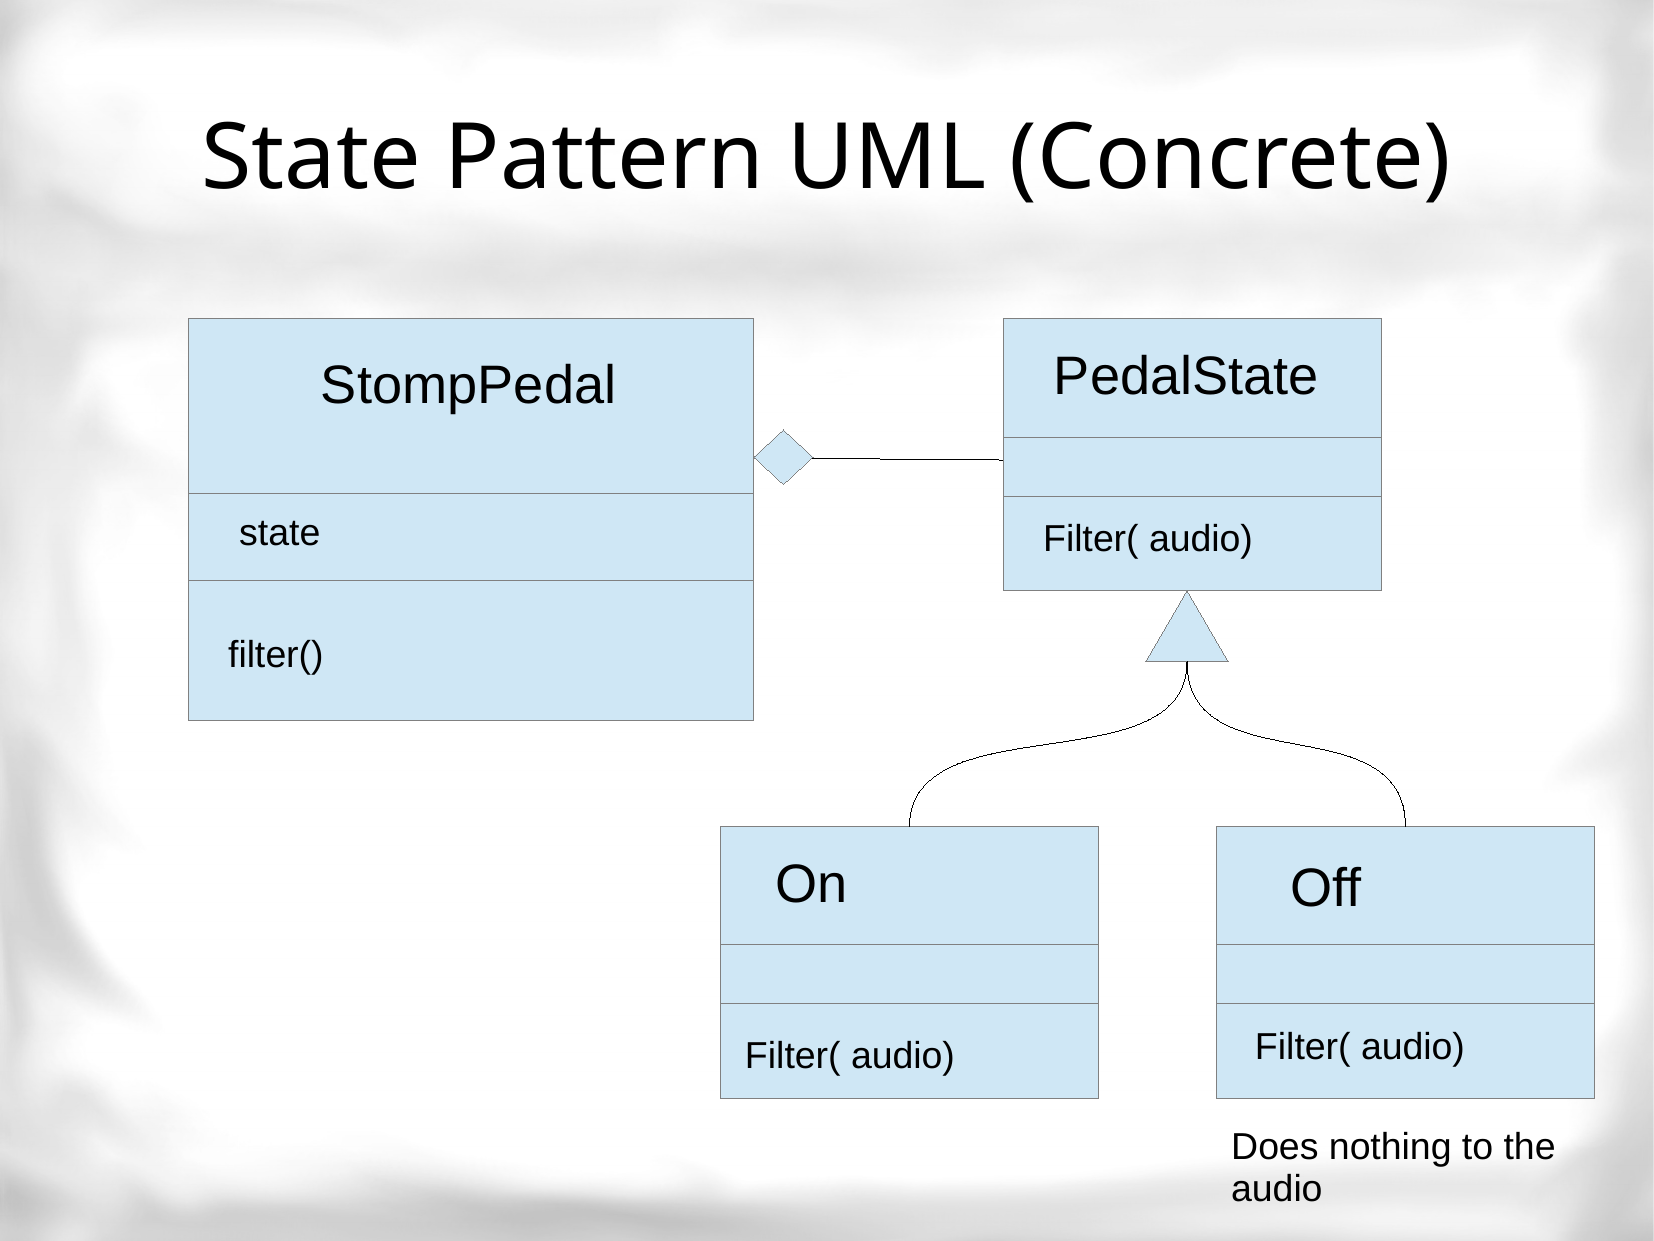

# State Pattern UML (Concrete)
StompPedal
PedalState
state
Filter( audio)
filter()
StateOne
Off
On
Filter( audio)
Filter( audio)
Does nothing to the
audio